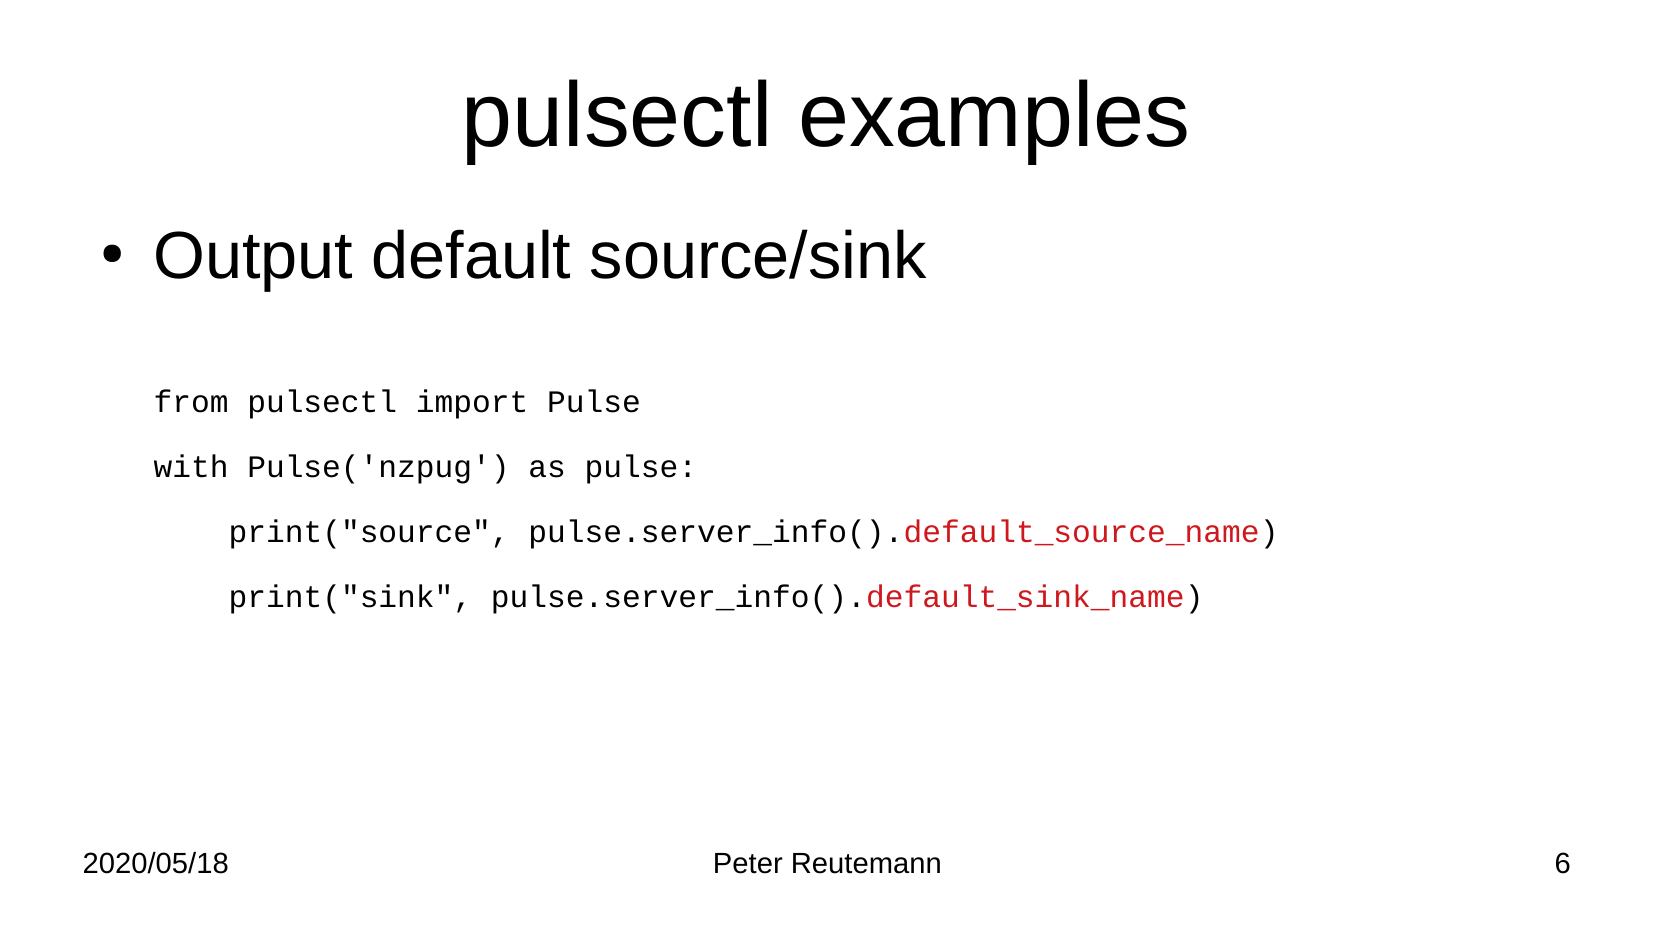

# pulsectl examples
Output default source/sink
from pulsectl import Pulse
with Pulse('nzpug') as pulse:
 print("source", pulse.server_info().default_source_name)
 print("sink", pulse.server_info().default_sink_name)
2020/05/18
Peter Reutemann
6